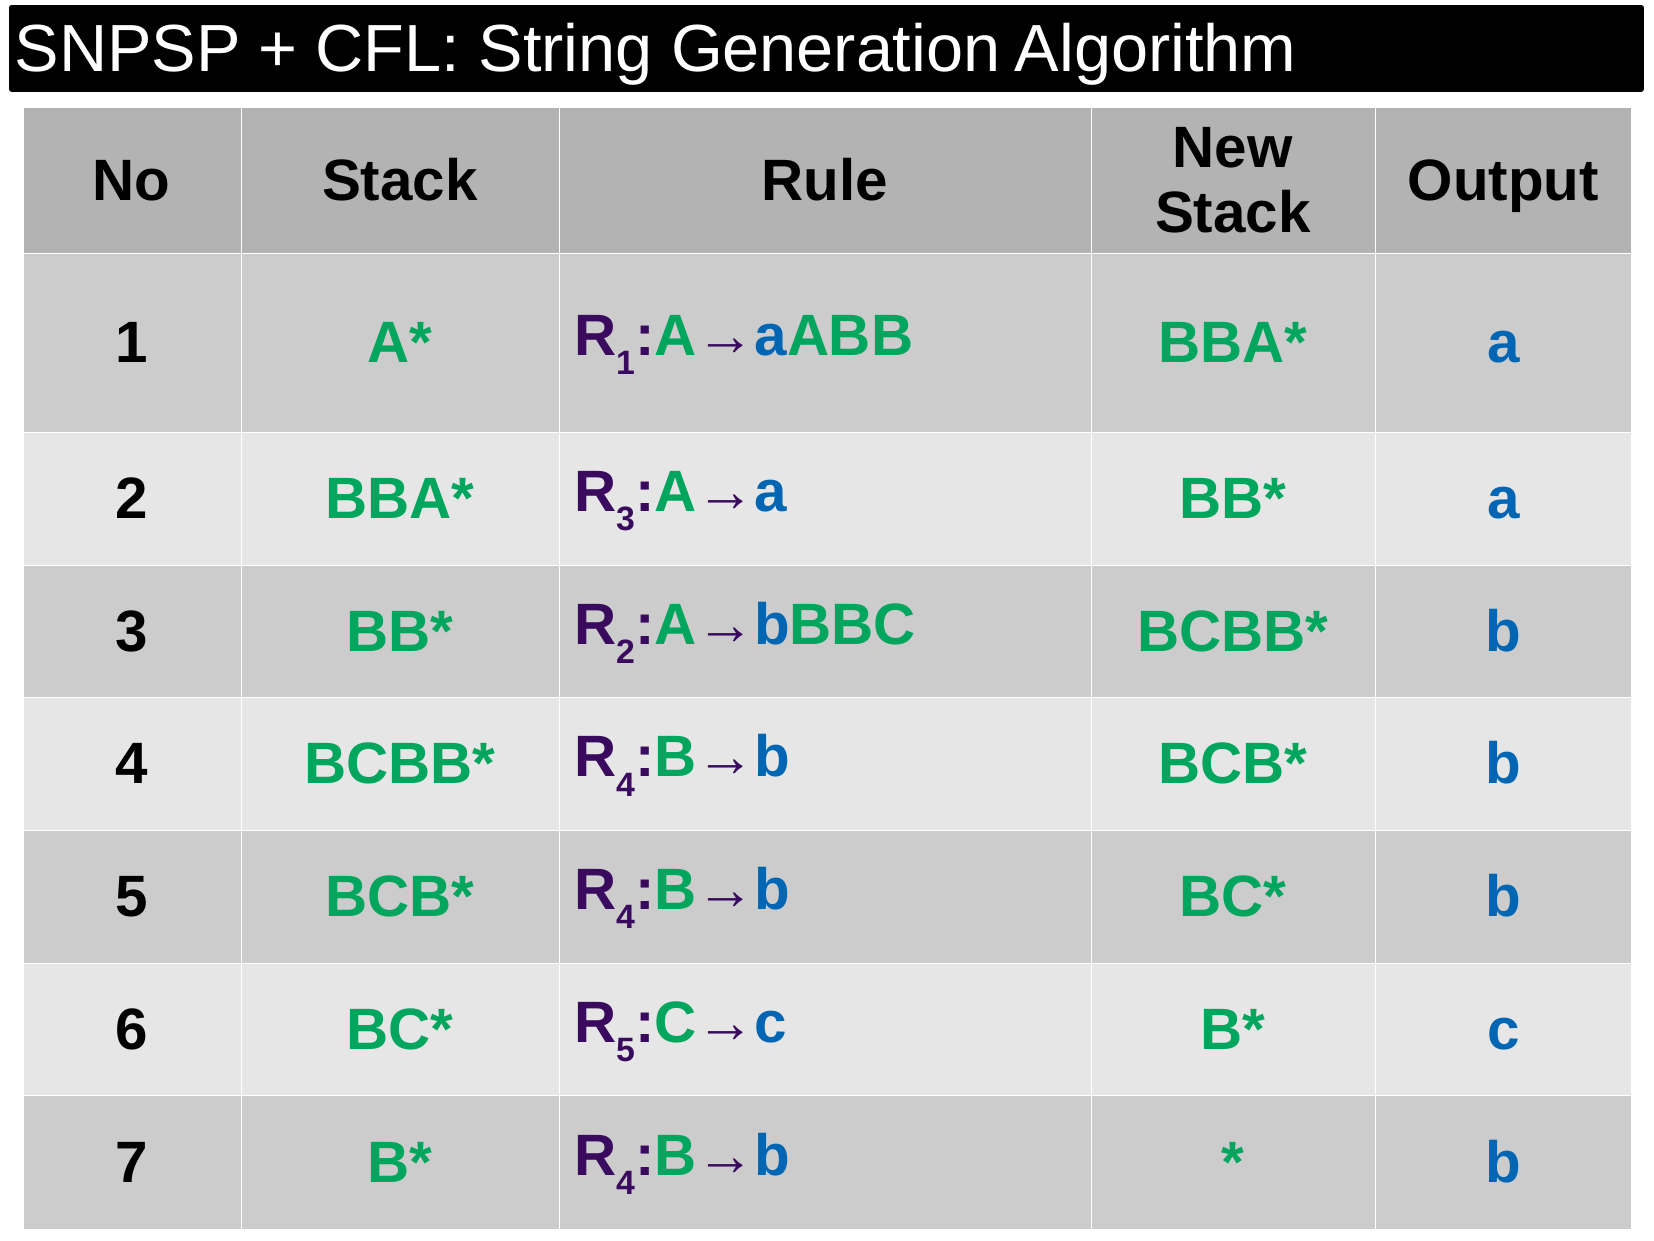

# SNPSP + CFL: String Generation Algorithm
| No | Stack | Rule | New Stack | Output |
| --- | --- | --- | --- | --- |
| 1 | A\* | R1:A→aABB | BBA\* | a |
| 2 | BBA\* | R3:A→a | BB\* | a |
| 3 | BB\* | R2:A→bBBC | BCBB\* | b |
| 4 | BCBB\* | R4:B→b | BCB\* | b |
| 5 | BCB\* | R4:B→b | BC\* | b |
| 6 | BC\* | R5:C→c | B\* | c |
| 7 | B\* | R4:B→b | \* | b |